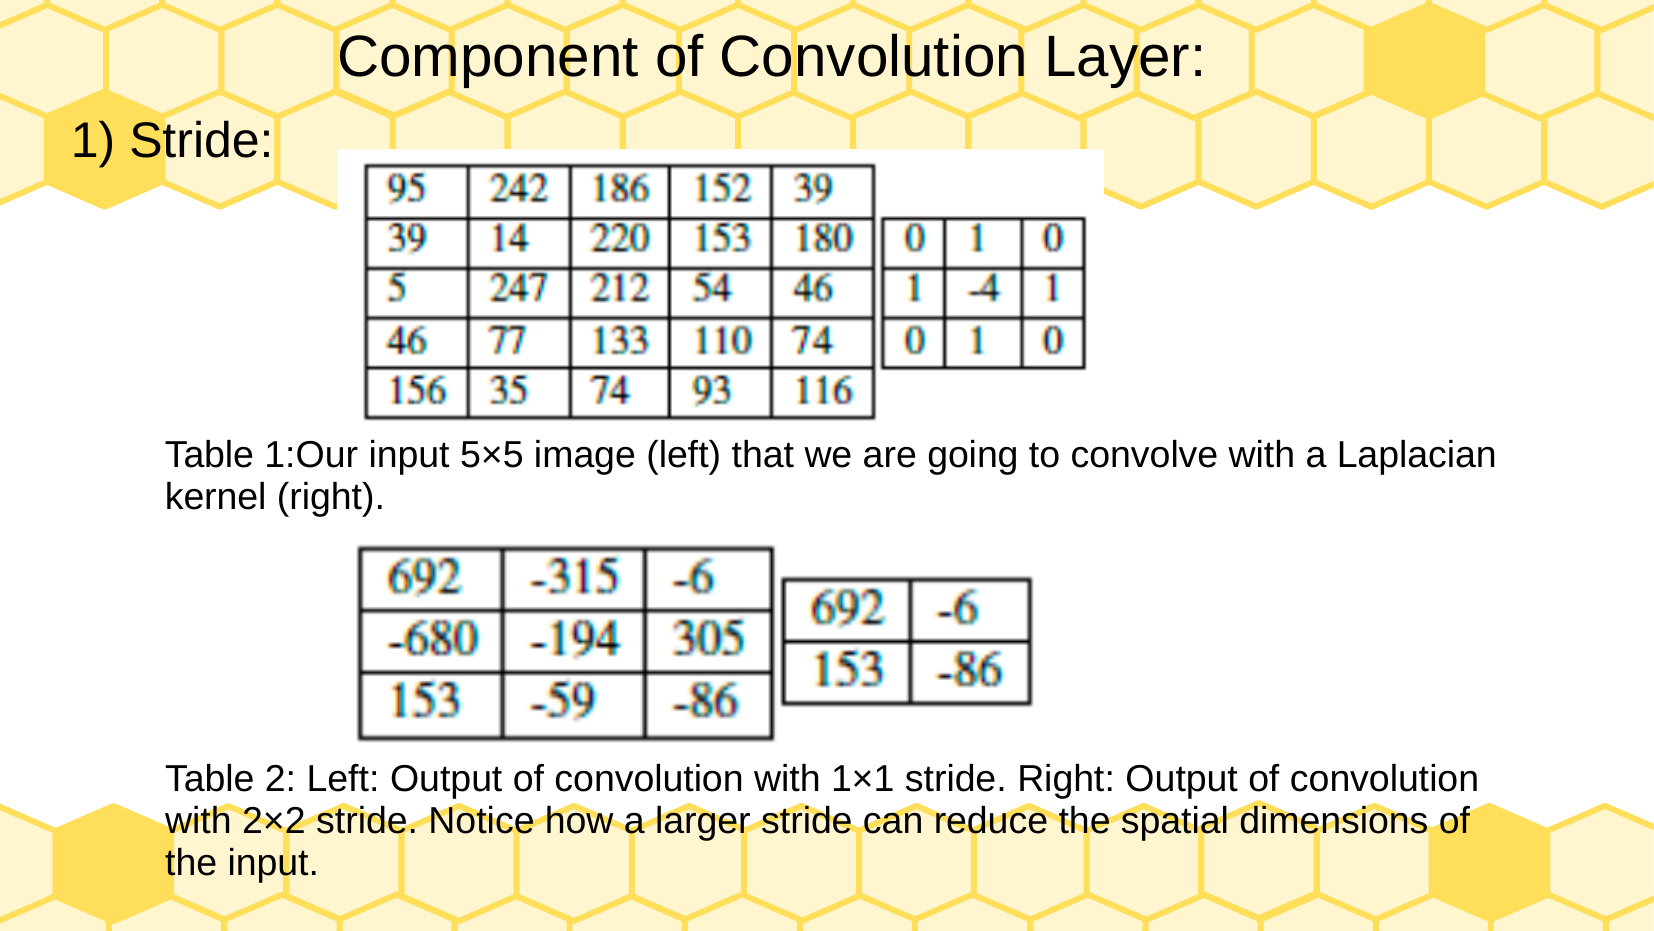

# Component of Convolution Layer:
1) Stride:
Table 1:Our input 5×5 image (left) that we are going to convolve with a Laplacian kernel (right).
Table 2: Left: Output of convolution with 1×1 stride. Right: Output of convolution with 2×2 stride. Notice how a larger stride can reduce the spatial dimensions of the input.